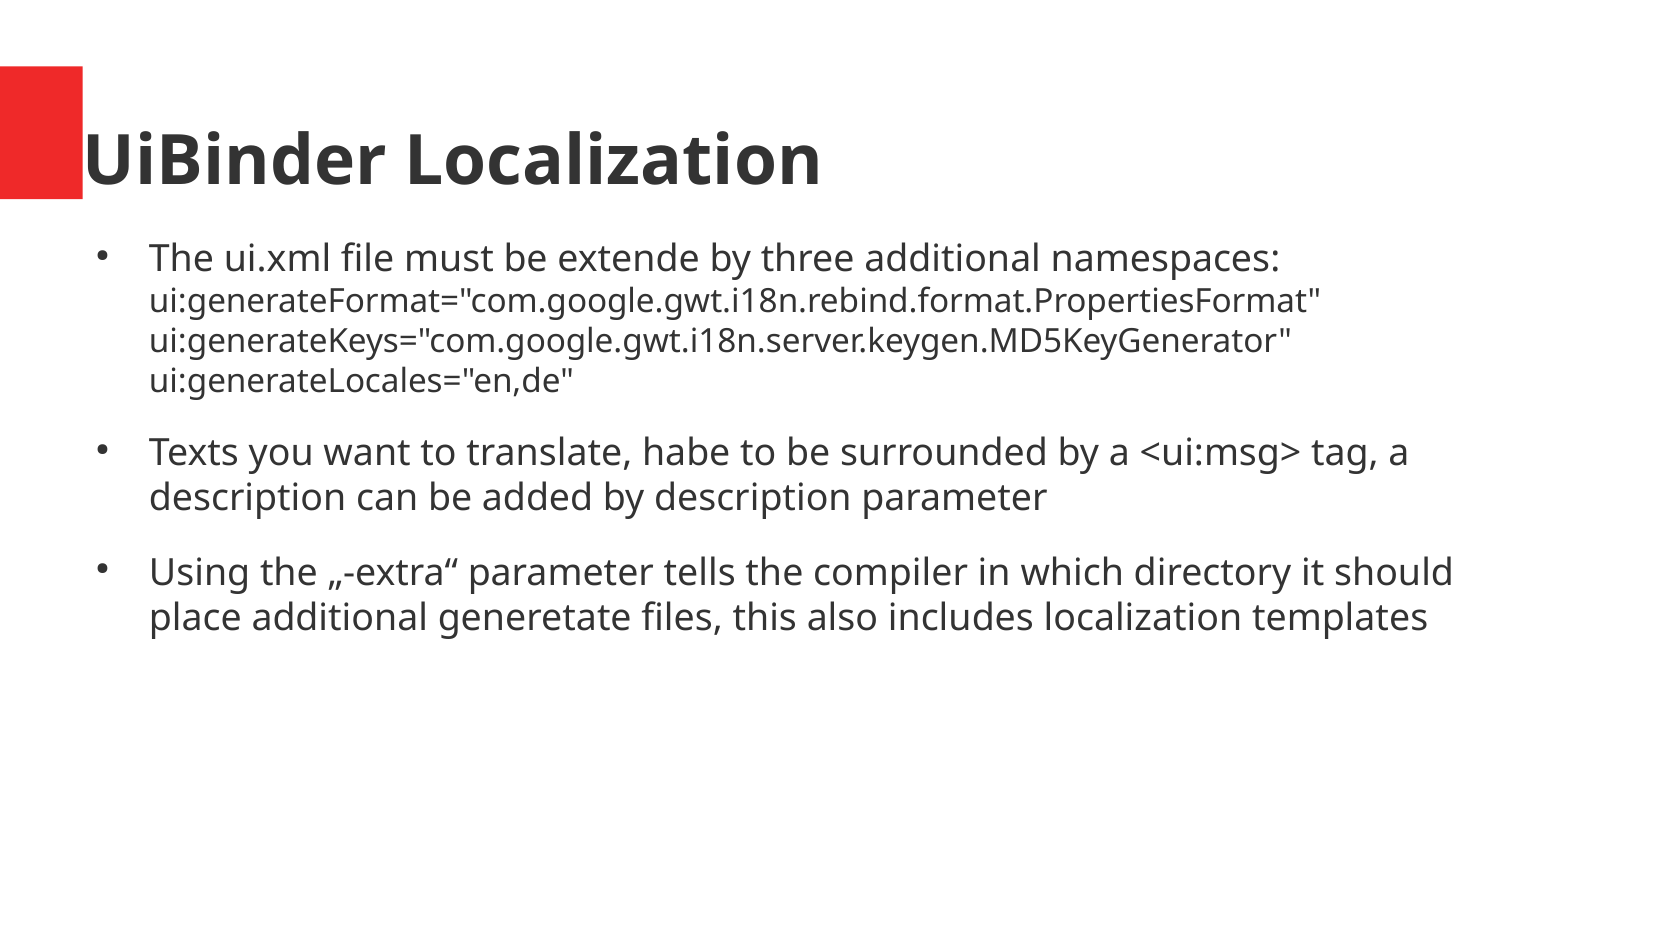

# UiBinder Localization
The ui.xml file must be extende by three additional namespaces:
ui:generateFormat="com.google.gwt.i18n.rebind.format.PropertiesFormat"
ui:generateKeys="com.google.gwt.i18n.server.keygen.MD5KeyGenerator"
ui:generateLocales="en,de"
Texts you want to translate, habe to be surrounded by a <ui:msg> tag, a description can be added by description parameter
Using the „-extra“ parameter tells the compiler in which directory it should place additional generetate files, this also includes localization templates